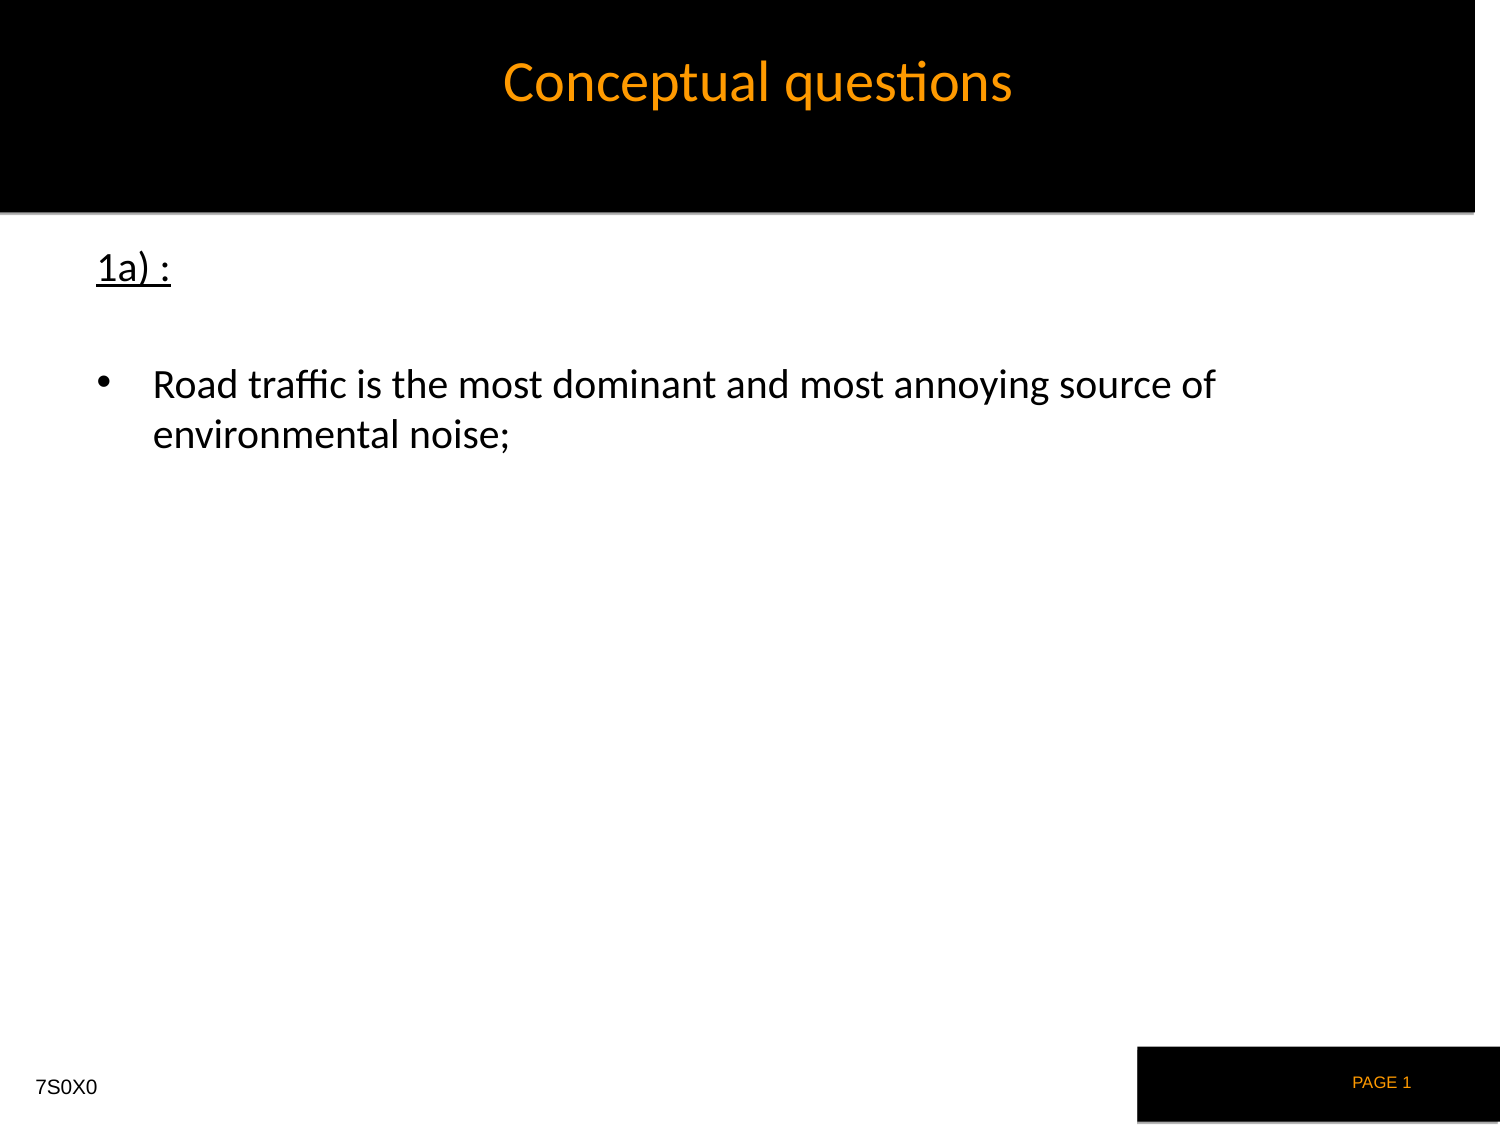

# Conceptual questions
1a) :
Road traffic is the most dominant and most annoying source of environmental noise;
PAGE 1
7S0X0
2017/02/09
PAGE